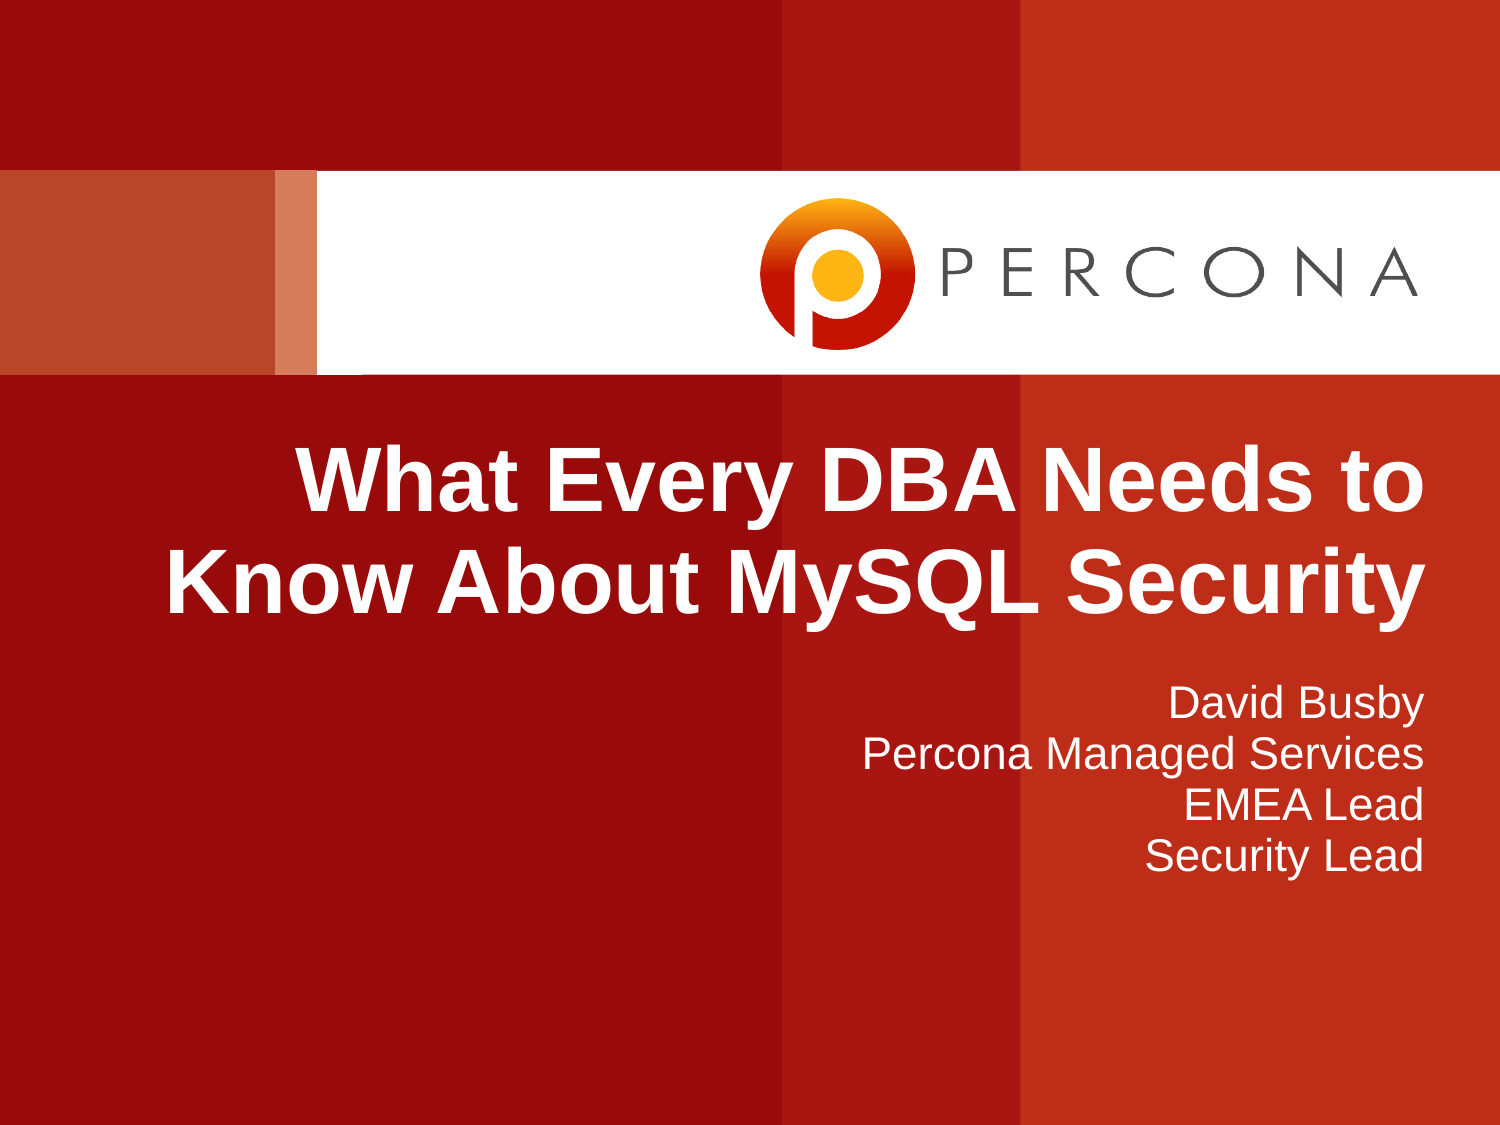

What Every DBA Needs to Know About MySQL Security
David Busby
Percona Managed Services
EMEA Lead
Security Lead